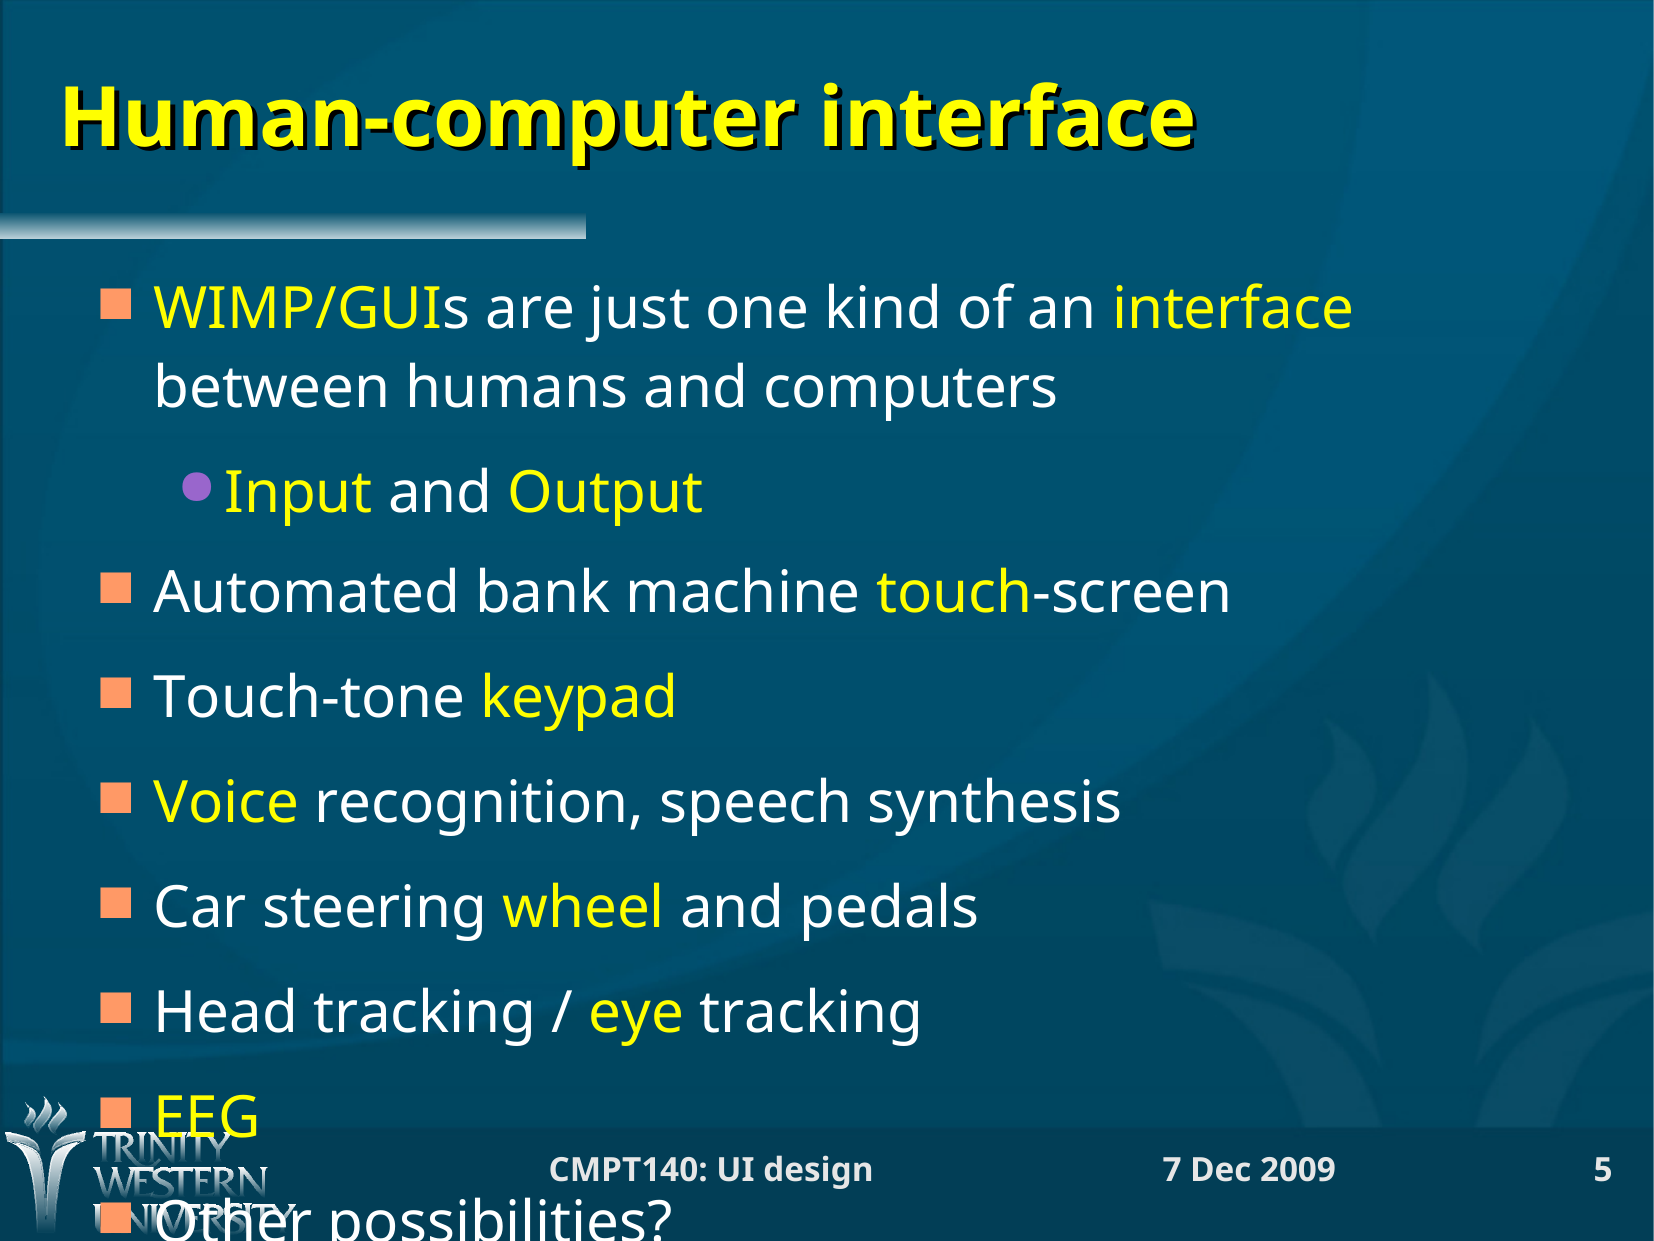

# Human-computer interface
WIMP/GUIs are just one kind of an interface between humans and computers
Input and Output
Automated bank machine touch-screen
Touch-tone keypad
Voice recognition, speech synthesis
Car steering wheel and pedals
Head tracking / eye tracking
EEG
Other possibilities?
CMPT140: UI design
7 Dec 2009
5